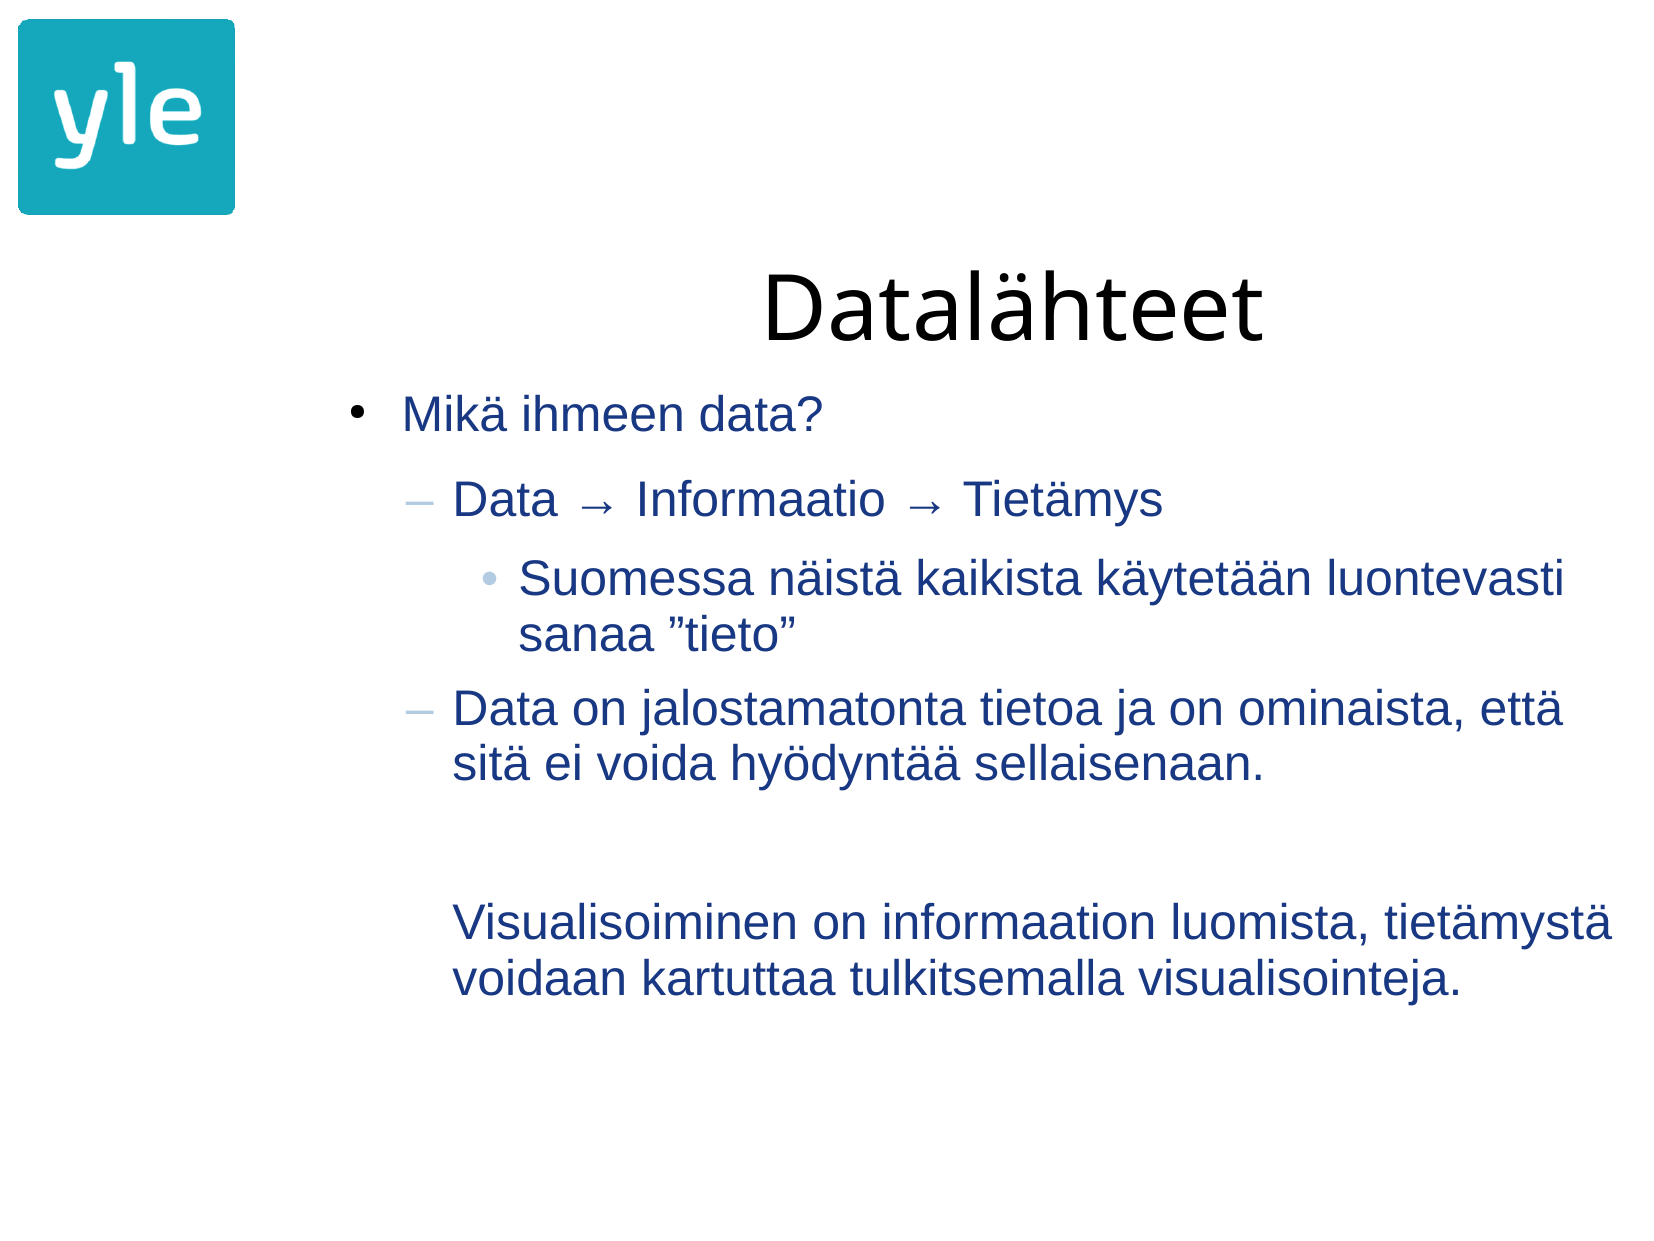

# Datalähteet
Mikä ihmeen data?
Data → Informaatio → Tietämys
Suomessa näistä kaikista käytetään luontevasti sanaa ”tieto”
Data on jalostamatonta tietoa ja on ominaista, että sitä ei voida hyödyntää sellaisenaan.
Visualisoiminen on informaation luomista, tietämystä voidaan kartuttaa tulkitsemalla visualisointeja.